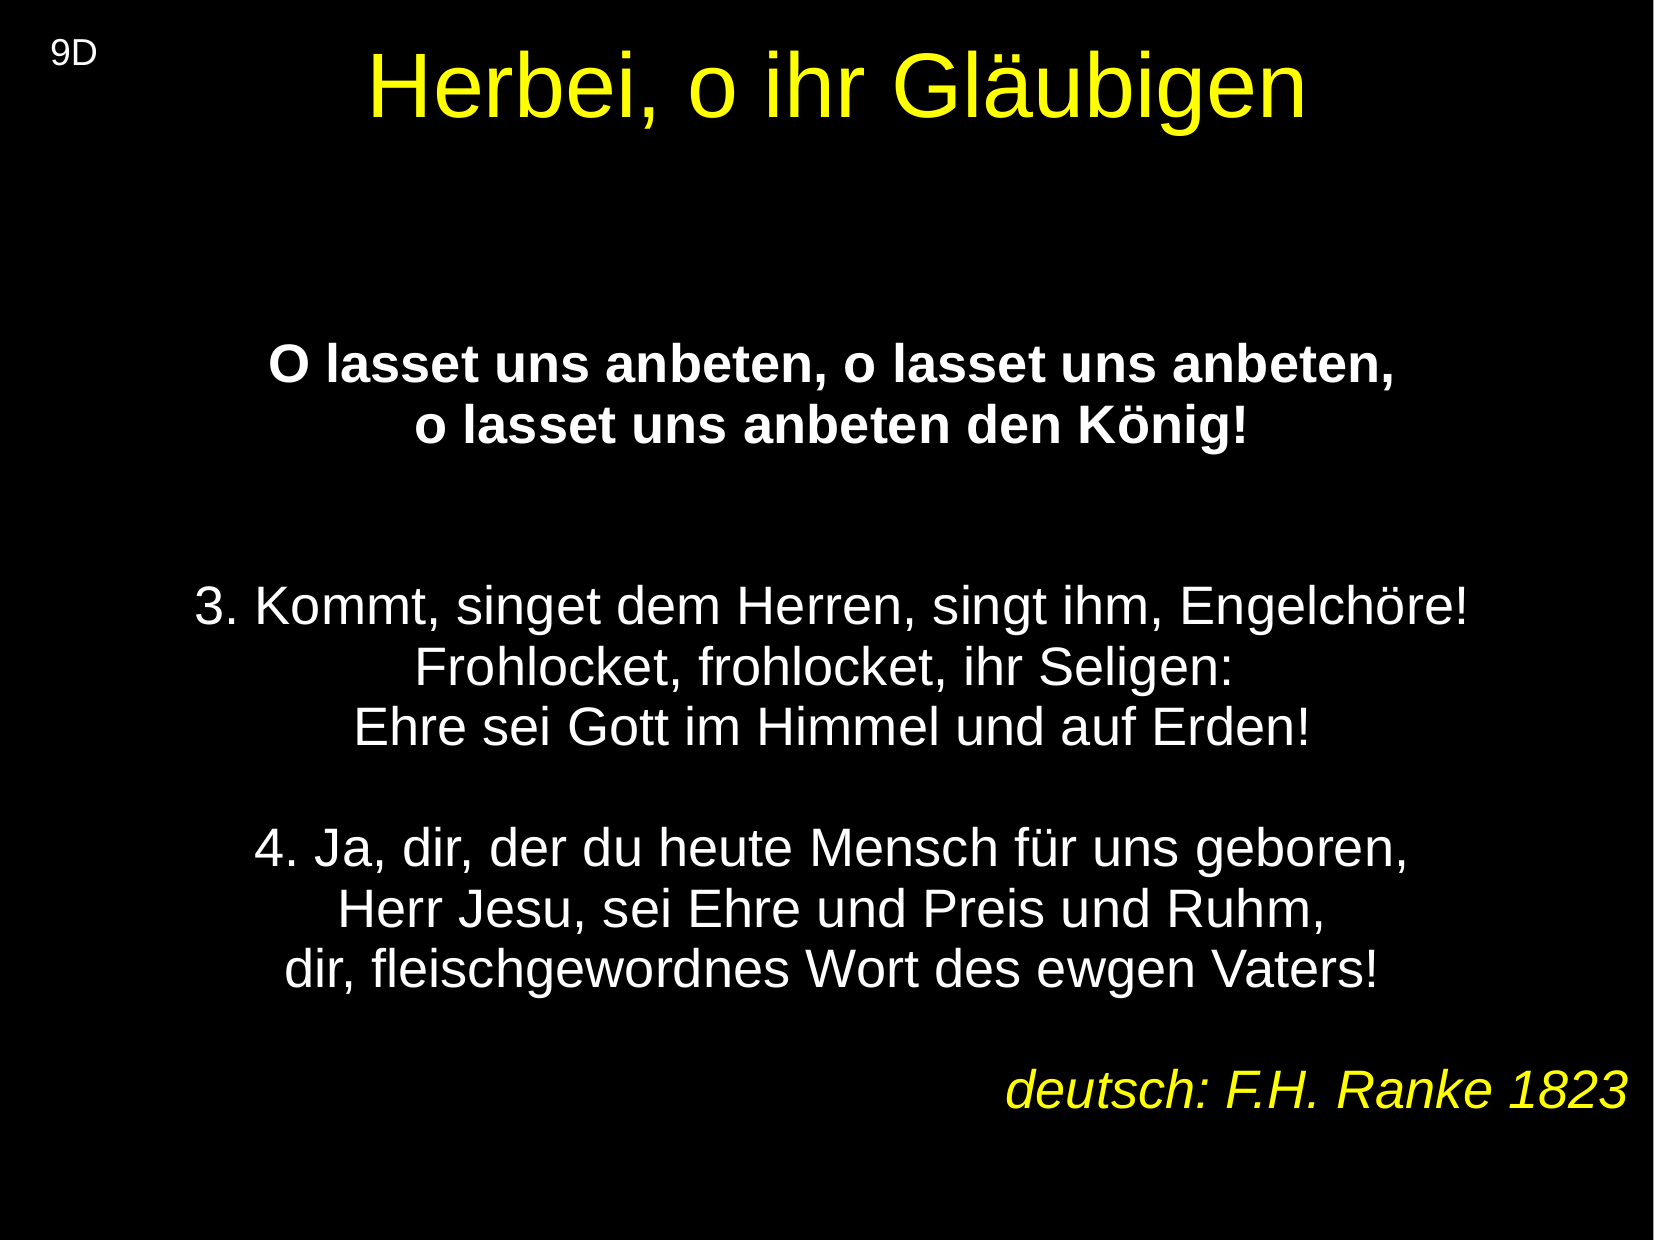

# Herbei, o ihr Gläubigen
9D
O lasset uns anbeten, o lasset uns anbeten,
o lasset uns anbeten den König!
3. Kommt, singet dem Herren, singt ihm, Engelchöre!
Frohlocket, frohlocket, ihr Seligen:
Ehre sei Gott im Himmel und auf Erden!
4. Ja, dir, der du heute Mensch für uns geboren,
Herr Jesu, sei Ehre und Preis und Ruhm,
dir, fleischgewordnes Wort des ewgen Vaters!
deutsch: F.H. Ranke 1823